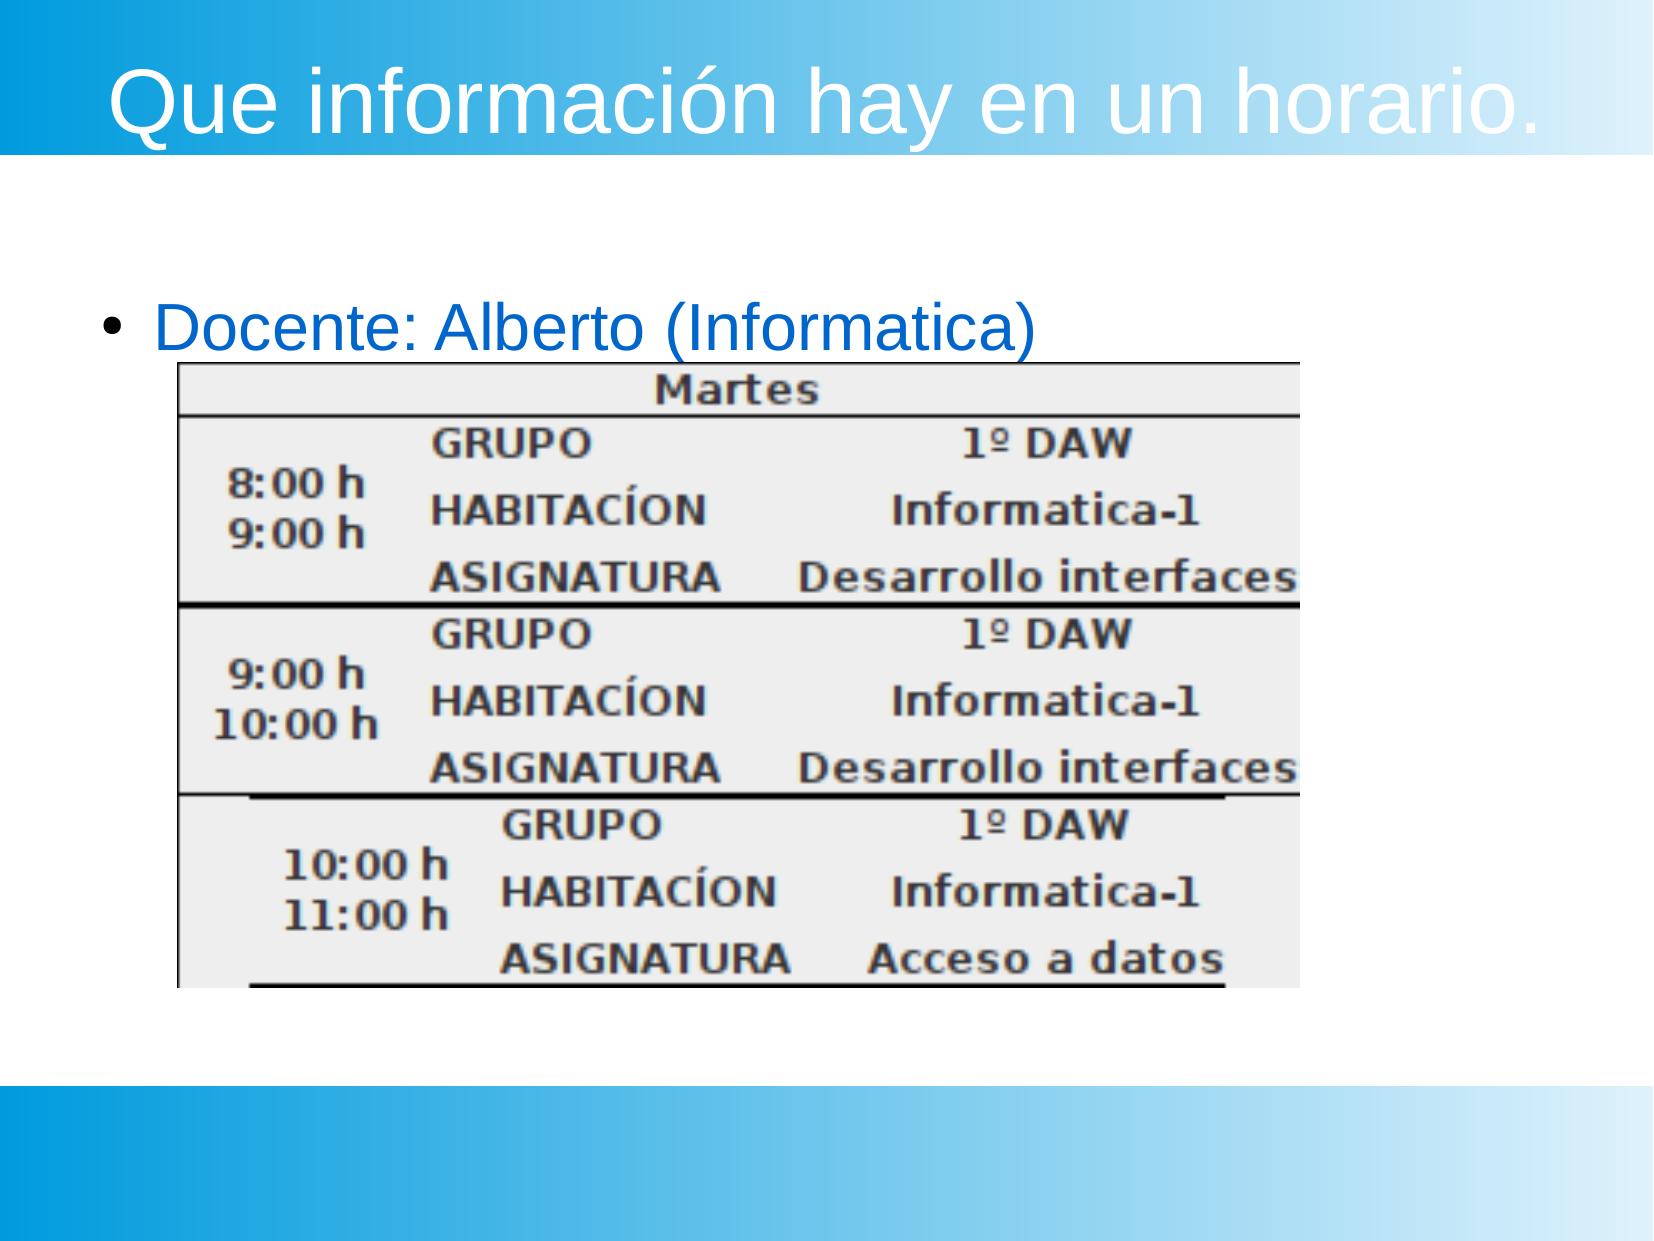

# Que información hay en un horario.
Docente: Alberto (Informatica)